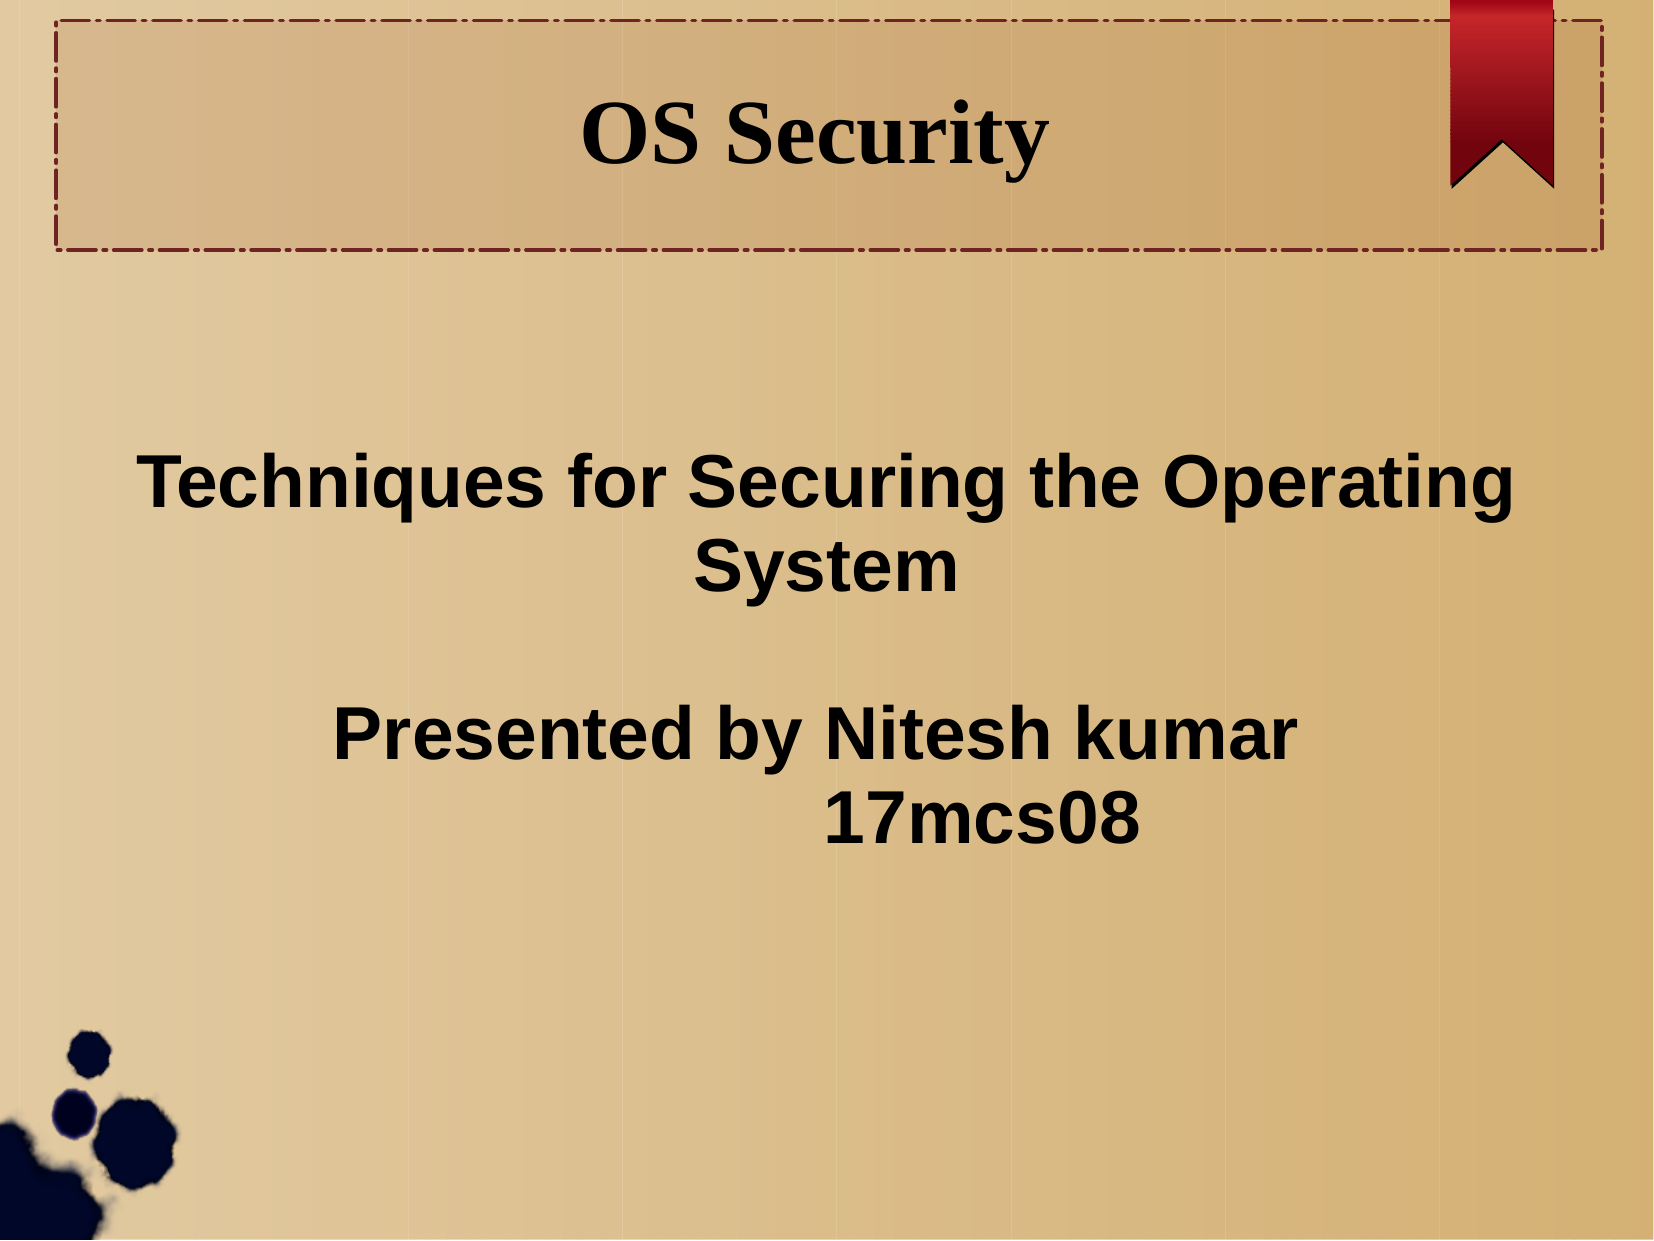

# OS Security
Techniques for Securing the Operating System
Presented by Nitesh kumar
 17mcs08